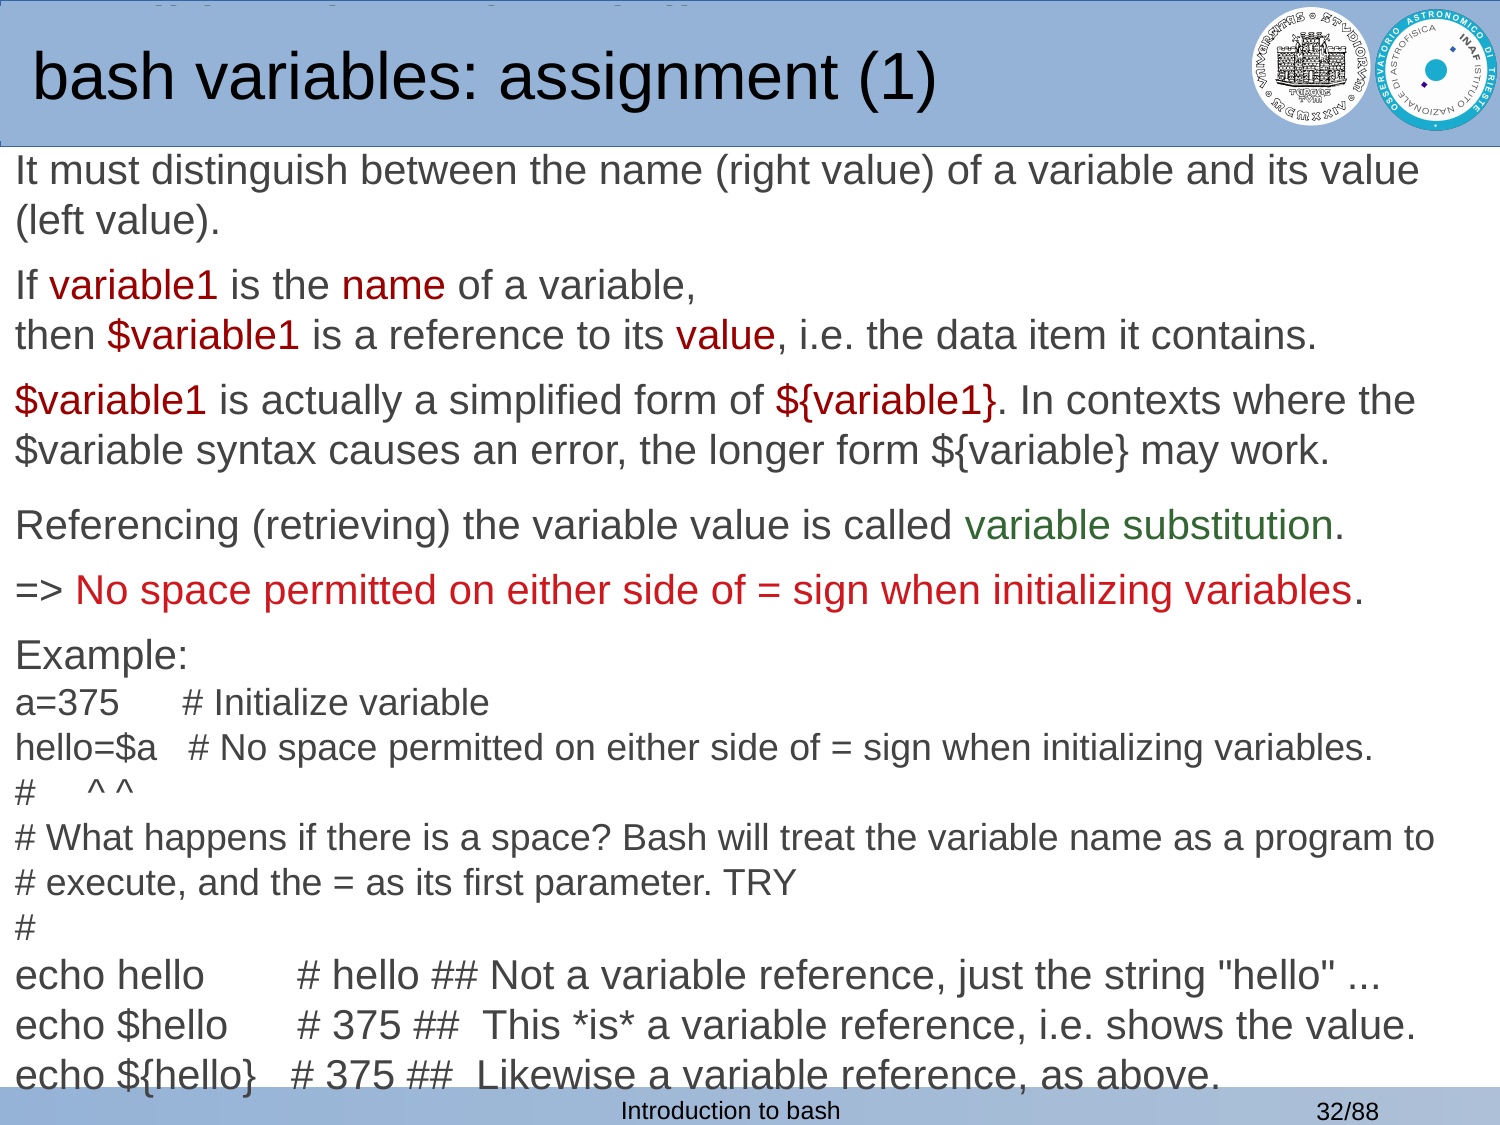

Traditional service delivery
bash variables: assignment (1)
# It must distinguish between the name (right value) of a variable and its value (left value).
If variable1 is the name of a variable,
then $variable1 is a reference to its value, i.e. the data item it contains.
$variable1 is actually a simplified form of ${variable1}. In contexts where the $variable syntax causes an error, the longer form ${variable} may work.
Referencing (retrieving) the variable value is called variable substitution.
=> No space permitted on either side of = sign when initializing variables.
Example:
a=375 # Initialize variable
hello=$a # No space permitted on either side of = sign when initializing variables.
# ^ ^
# What happens if there is a space? Bash will treat the variable name as a program to
# execute, and the = as its first parameter. TRY
#
echo hello # hello ## Not a variable reference, just the string "hello" ...
echo $hello # 375 ## This *is* a variable reference, i.e. shows the value.
echo ${hello} # 375 ## Likewise a variable reference, as above.